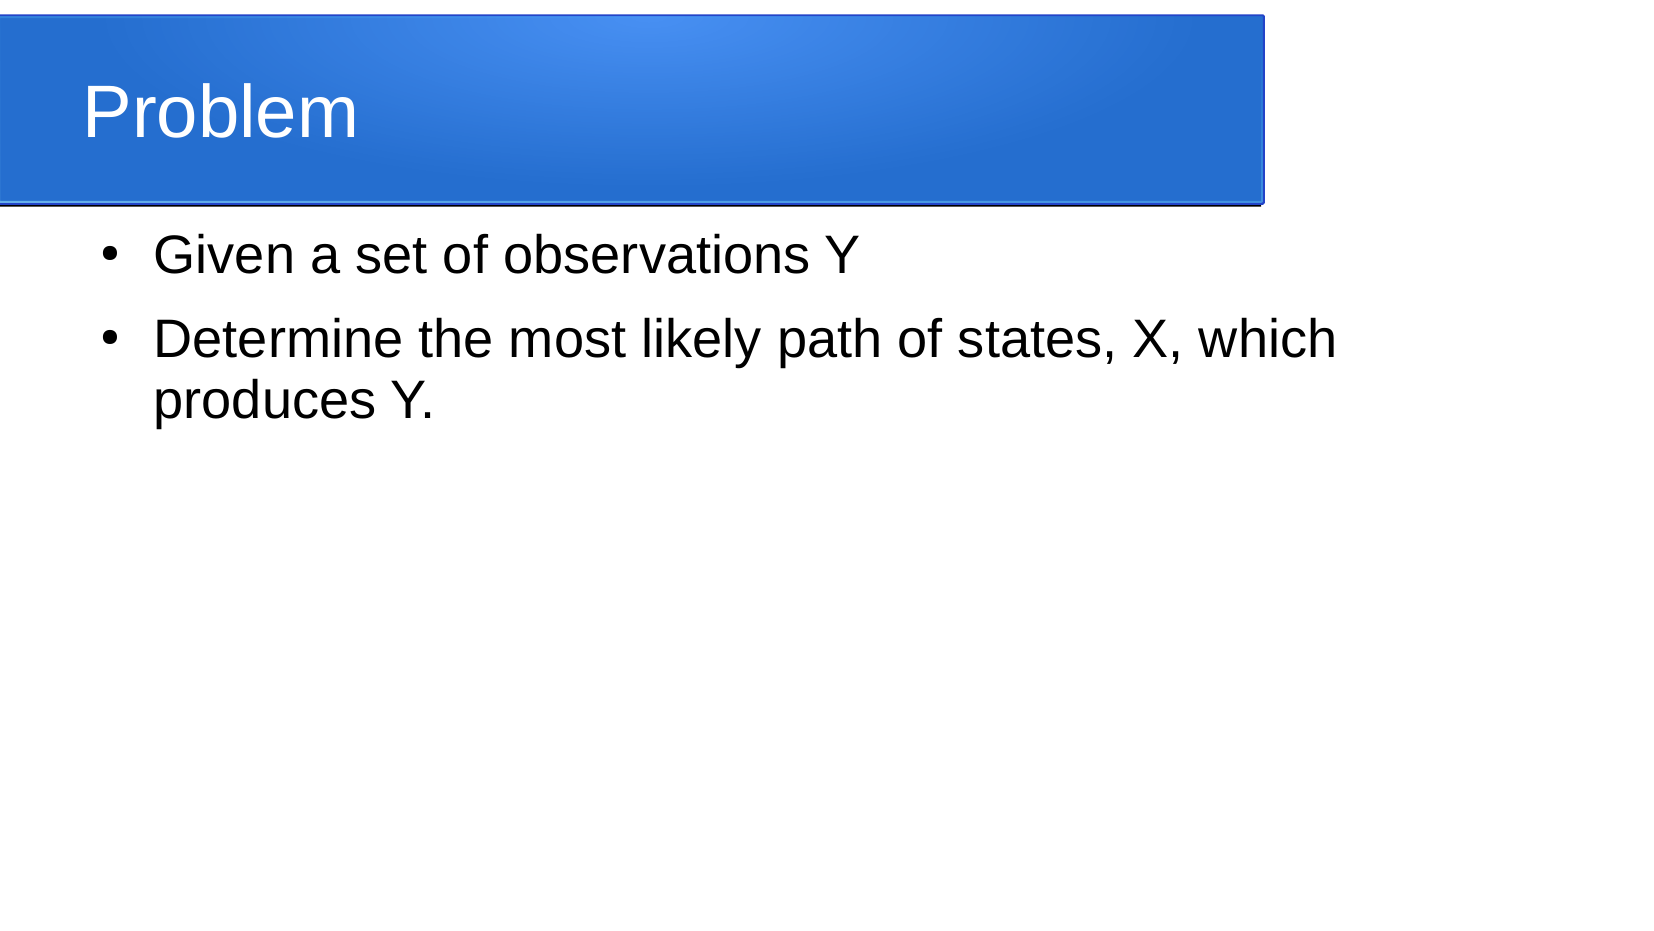

# Problem
Given a set of observations Y
Determine the most likely path of states, X, which produces Y.